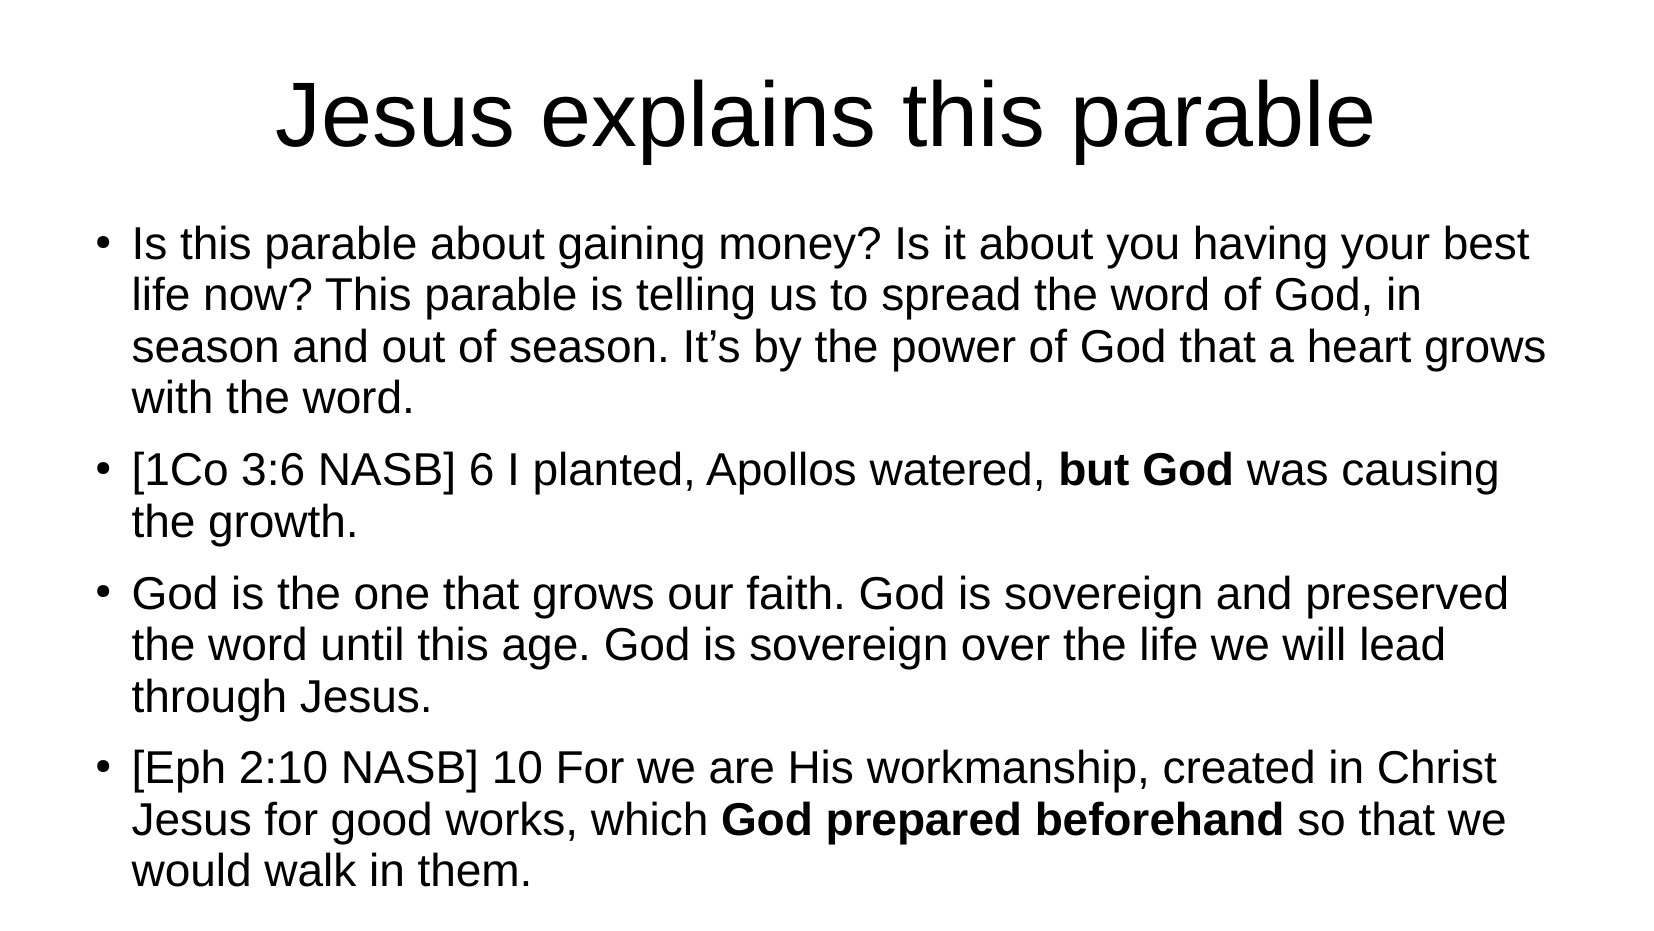

# Jesus explains this parable
Is this parable about gaining money? Is it about you having your best life now? This parable is telling us to spread the word of God, in season and out of season. It’s by the power of God that a heart grows with the word.
[1Co 3:6 NASB] 6 I planted, Apollos watered, but God was causing the growth.
God is the one that grows our faith. God is sovereign and preserved the word until this age. God is sovereign over the life we will lead through Jesus.
[Eph 2:10 NASB] 10 For we are His workmanship, created in Christ Jesus for good works, which God prepared beforehand so that we would walk in them.